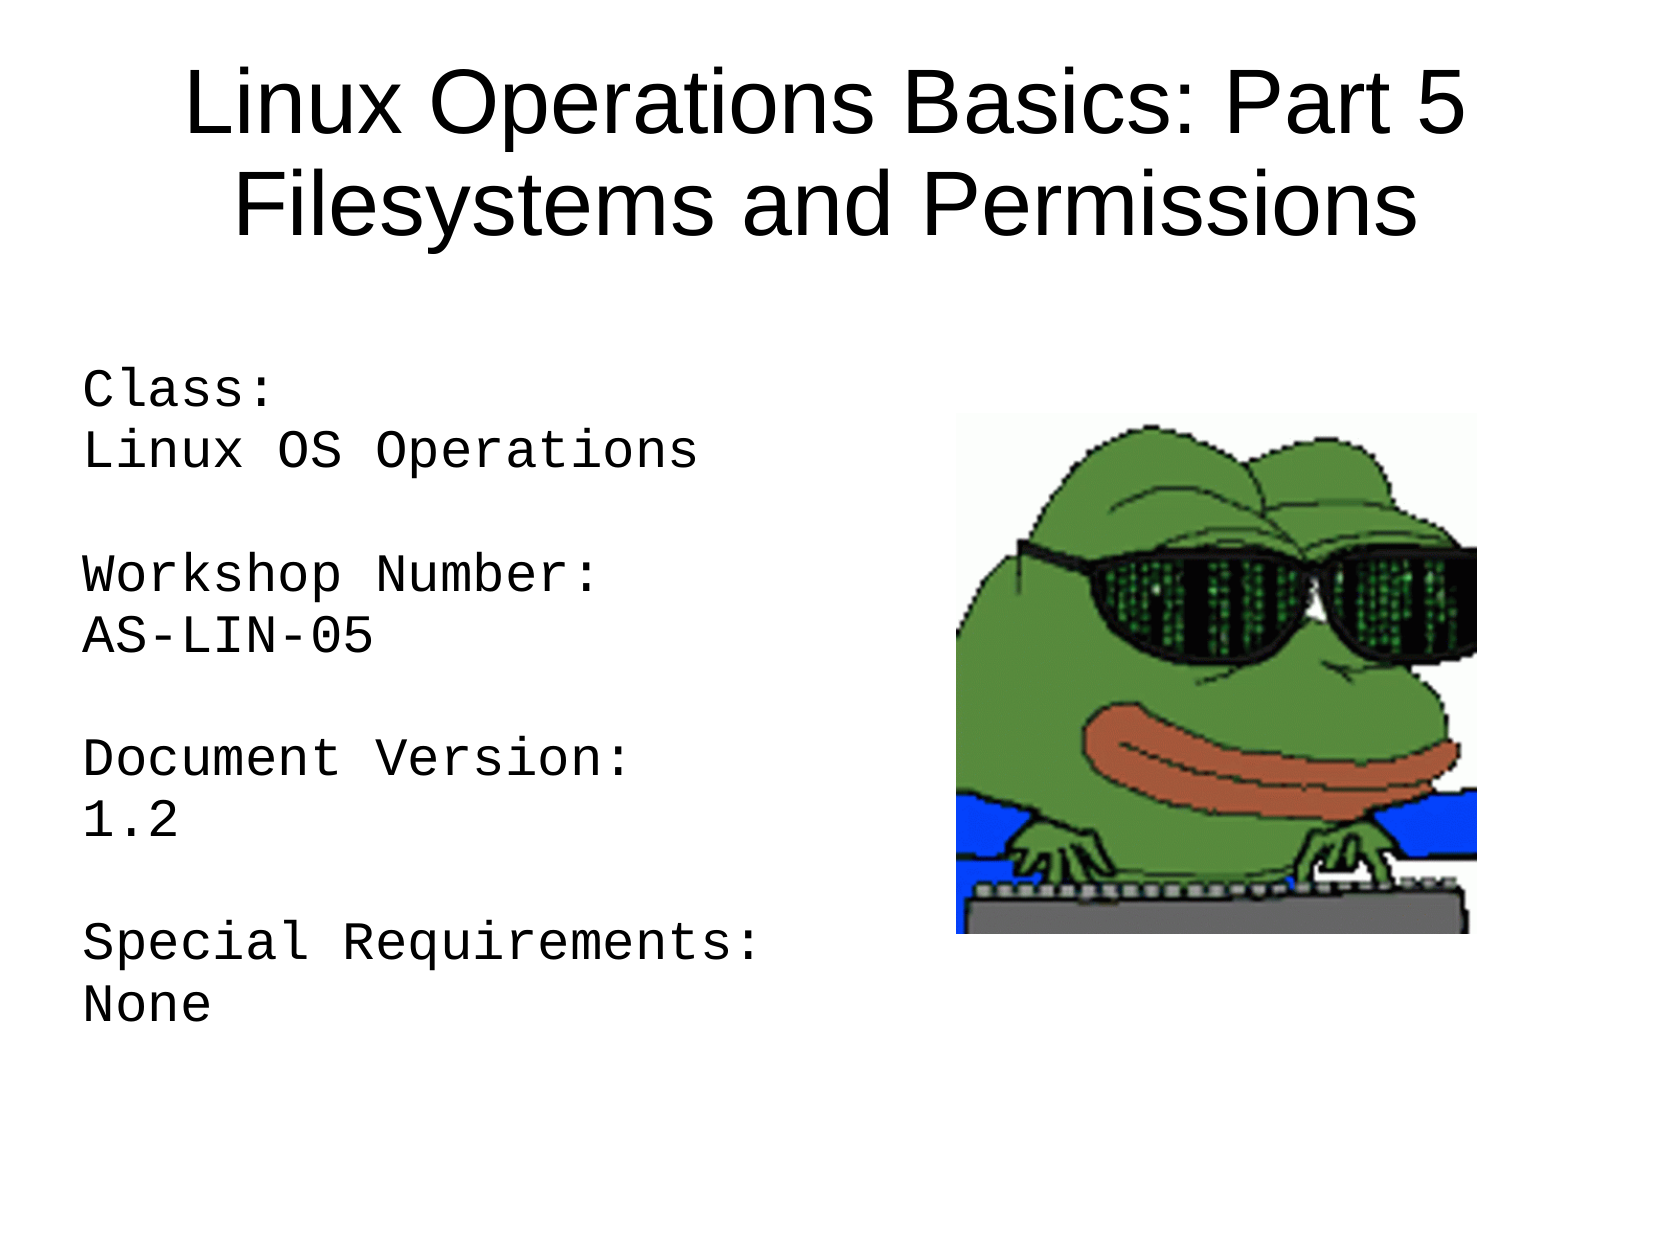

# Linux Operations Basics: Part 5 Filesystems and Permissions
Class:
Linux OS Operations
Workshop Number:
AS-LIN-05
Document Version:
1.2
Special Requirements:
None